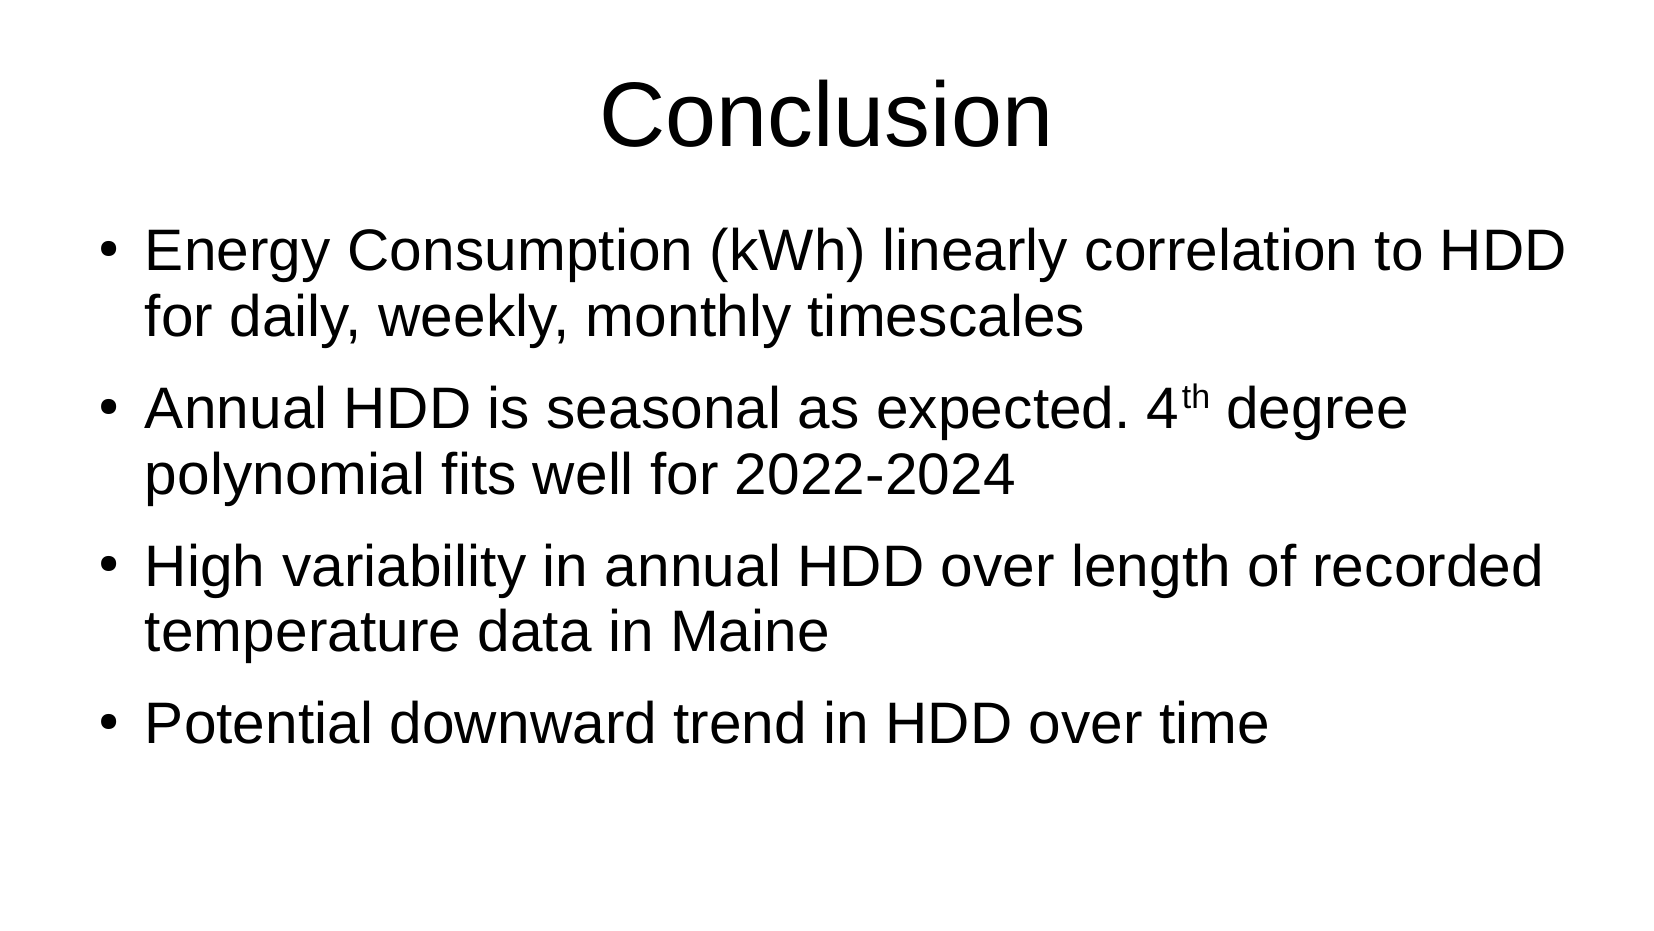

# Conclusion
Energy Consumption (kWh) linearly correlation to HDD for daily, weekly, monthly timescales
Annual HDD is seasonal as expected. 4th degree polynomial fits well for 2022-2024
High variability in annual HDD over length of recorded temperature data in Maine
Potential downward trend in HDD over time